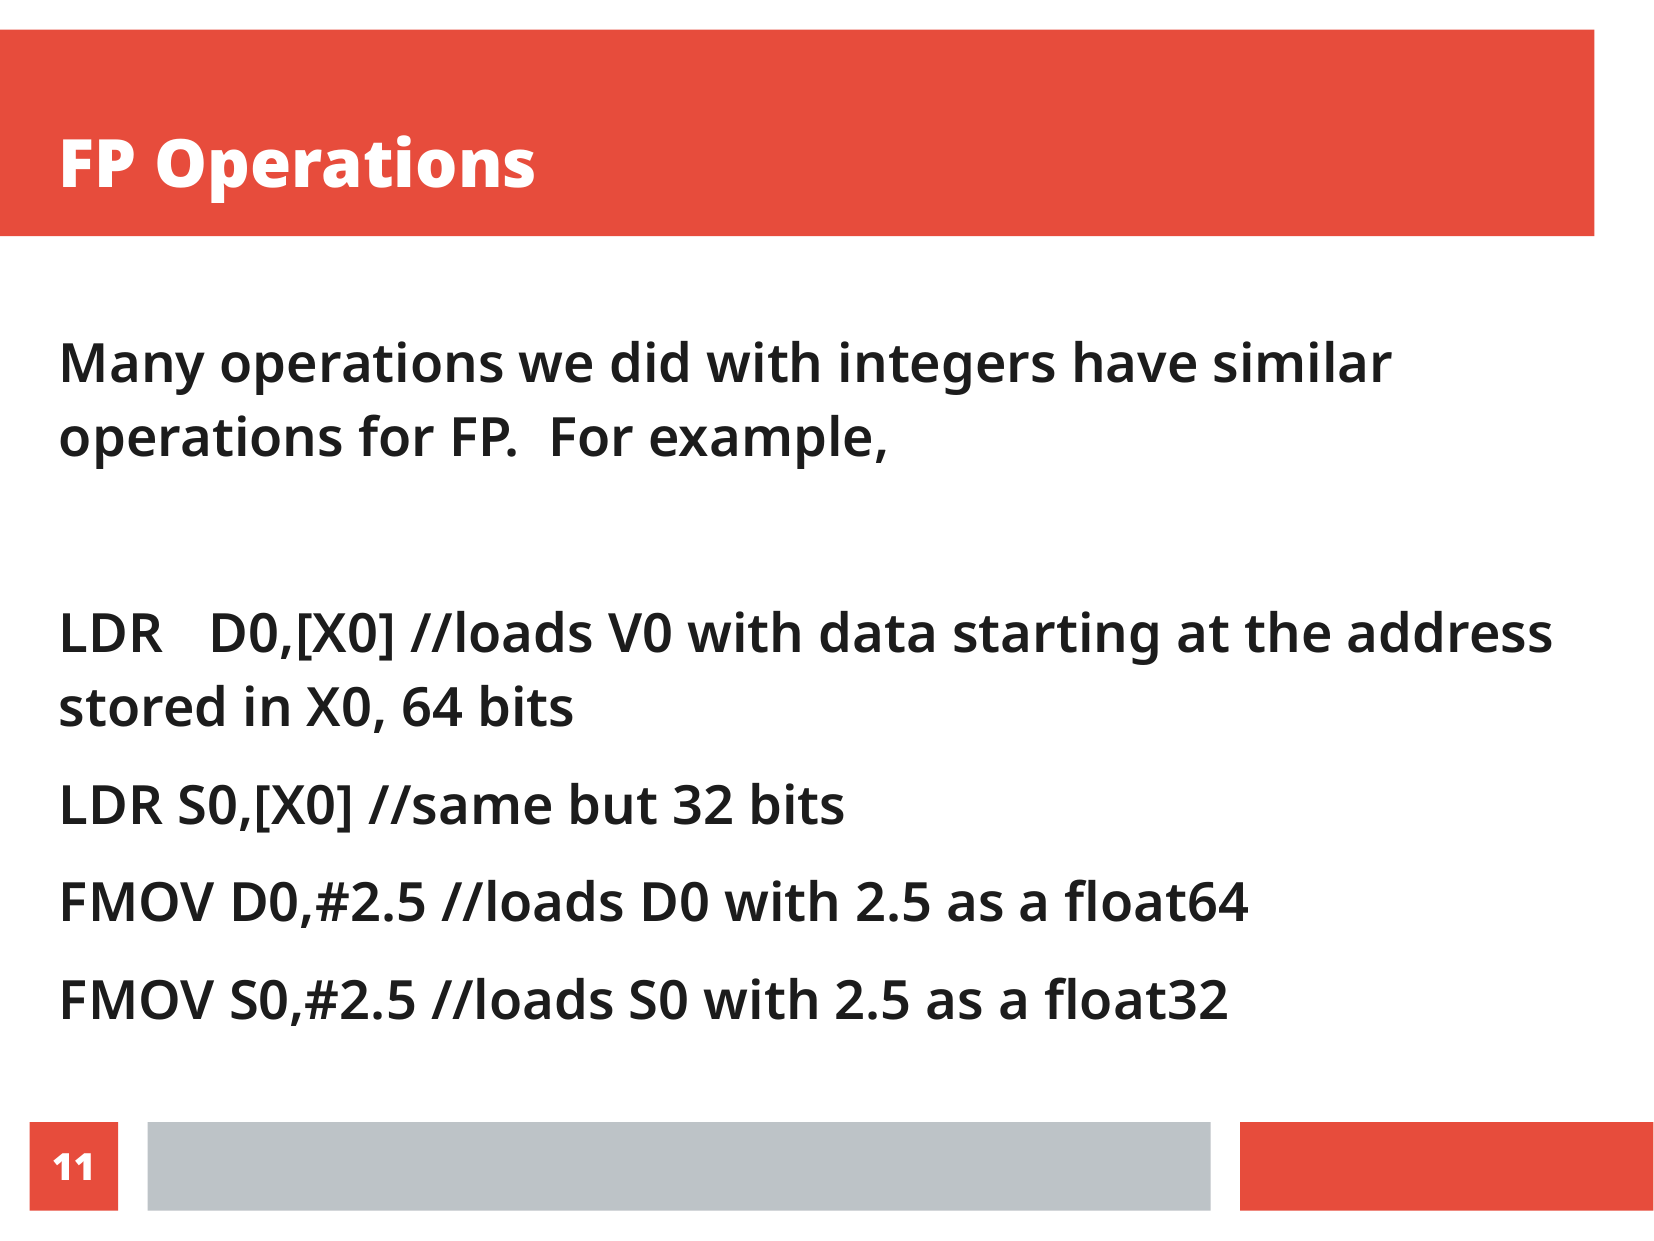

# FP Operations
Many operations we did with integers have similar operations for FP. For example,
LDR	D0,[X0] //loads V0 with data starting at the address stored in X0, 64 bits
LDR S0,[X0] //same but 32 bits
FMOV D0,#2.5 //loads D0 with 2.5 as a float64
FMOV S0,#2.5 //loads S0 with 2.5 as a float32
11